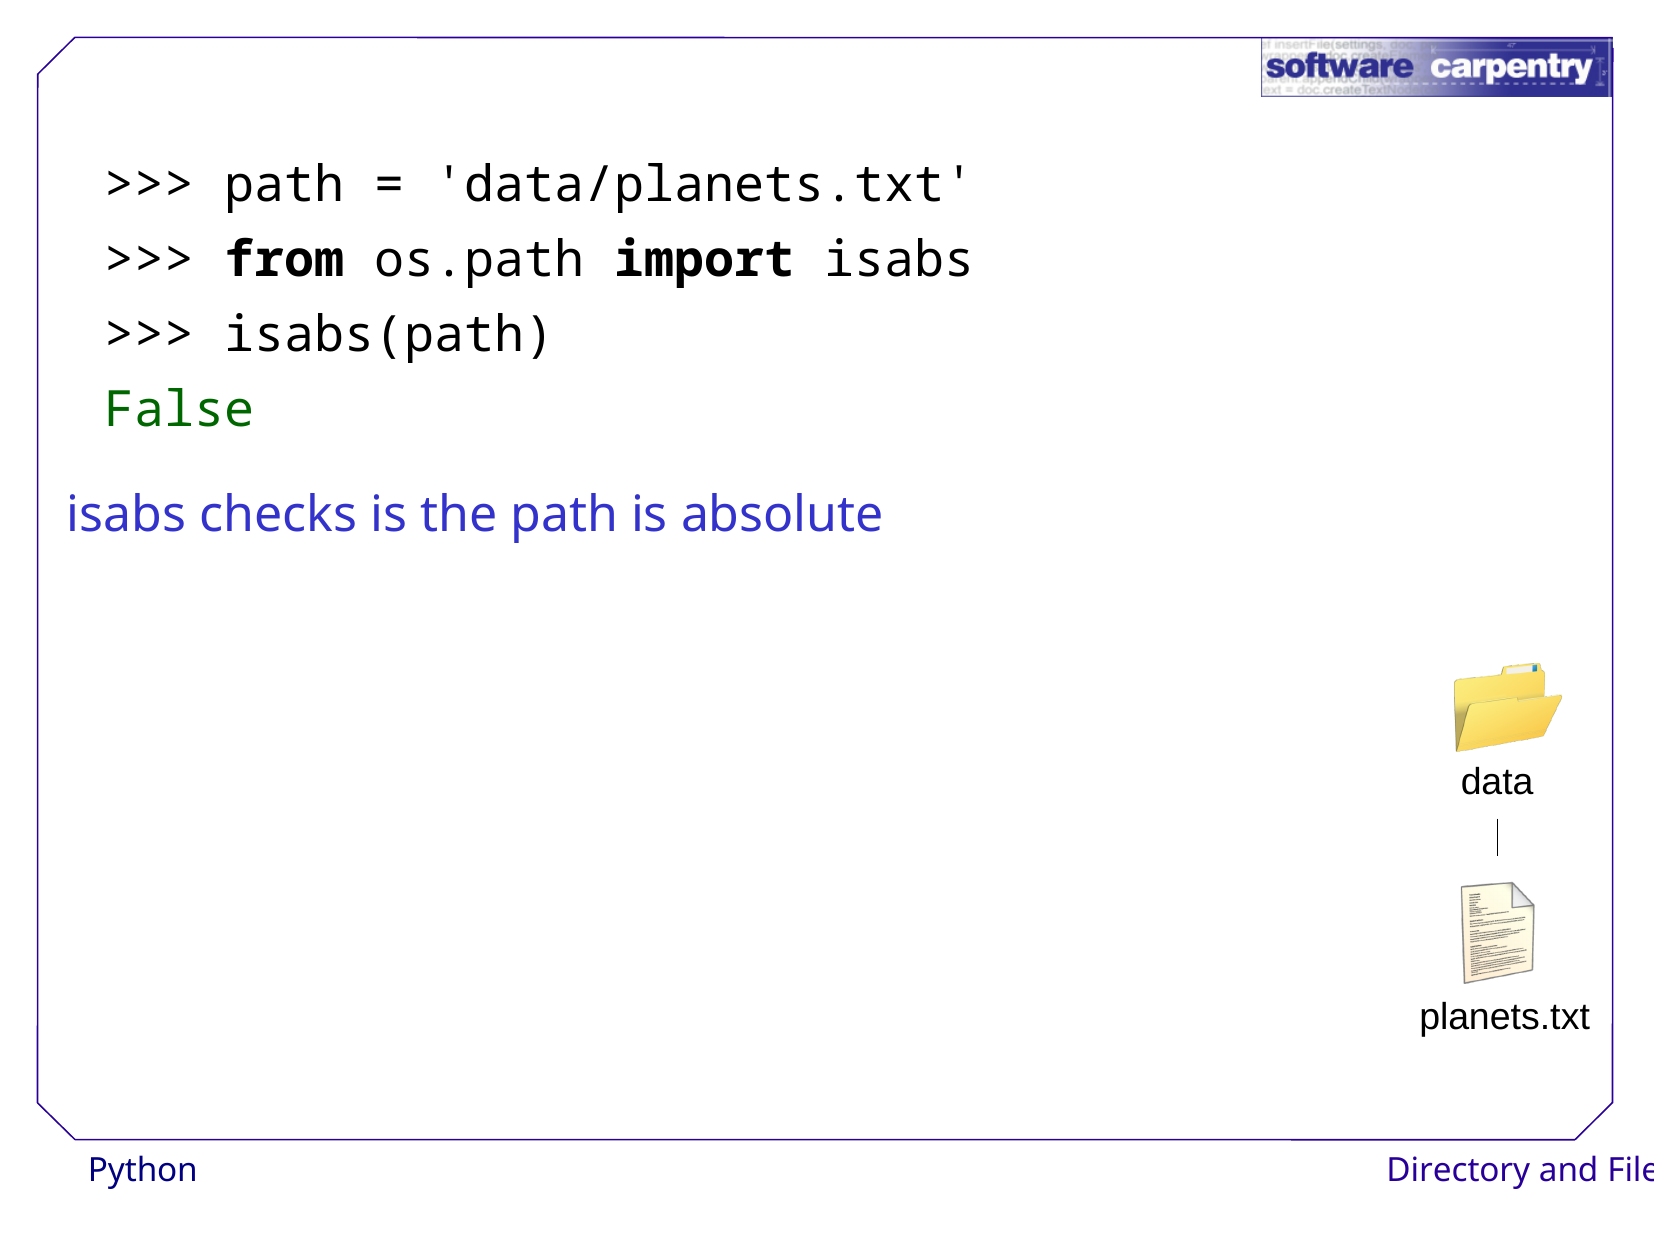

>>> path = 'data/planets.txt'
>>> from os.path import isabs
>>> isabs(path)
False
isabs checks is the path is absolute
data
planets.txt